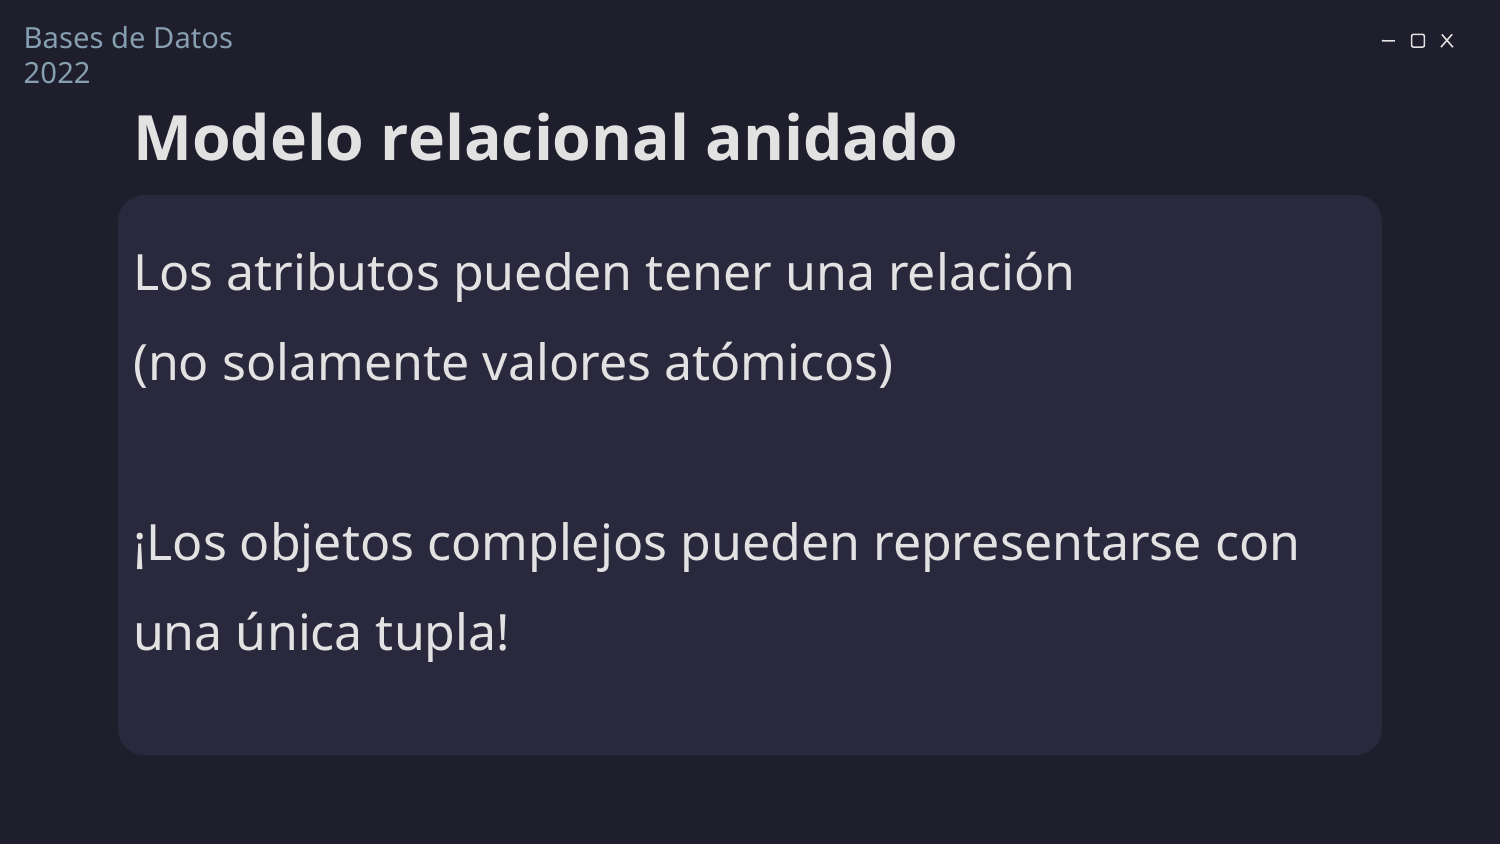

# Modelo relacional anidado
Los atributos pueden tener una relación
(no solamente valores atómicos)
¡Los objetos complejos pueden representarse con una única tupla!